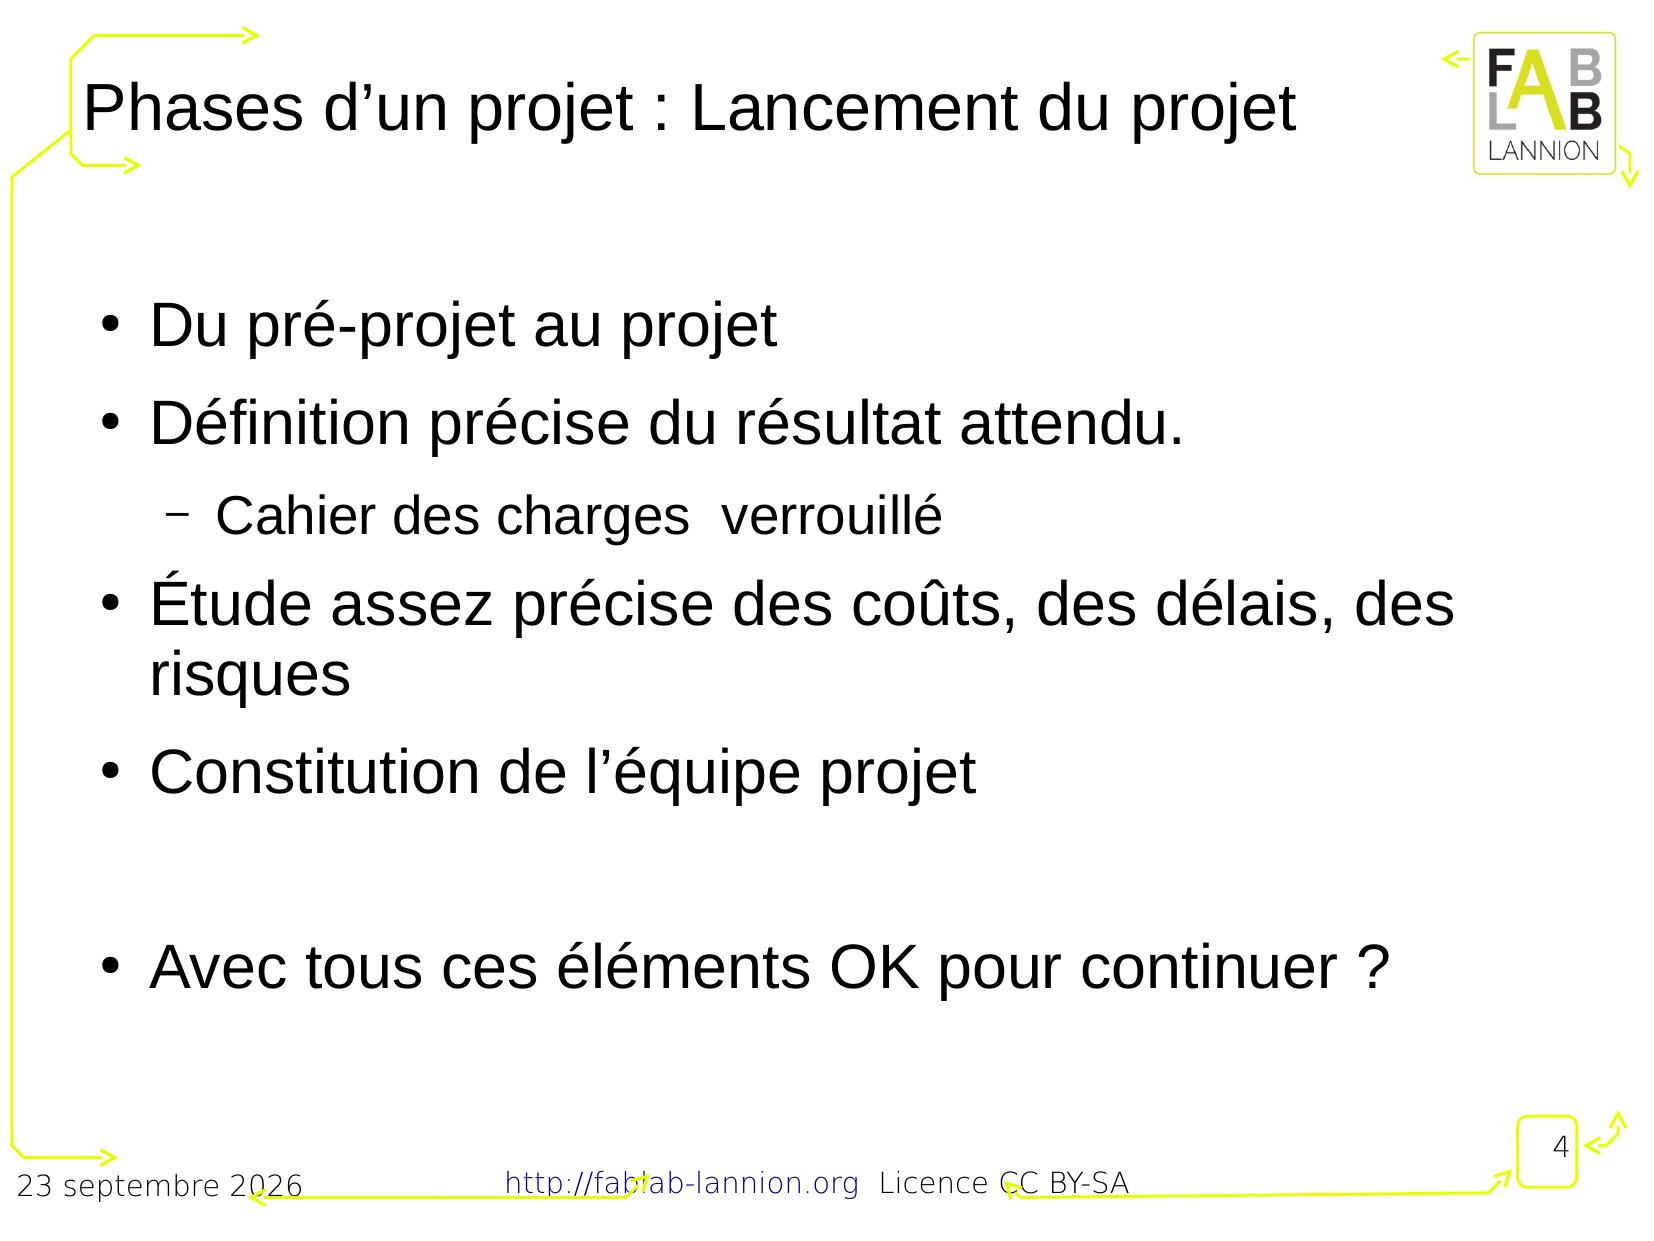

# Phases d’un projet : Lancement du projet
Du pré-projet au projet
Définition précise du résultat attendu.
Cahier des charges verrouillé
Étude assez précise des coûts, des délais, des risques
Constitution de l’équipe projet
Avec tous ces éléments OK pour continuer ?
4